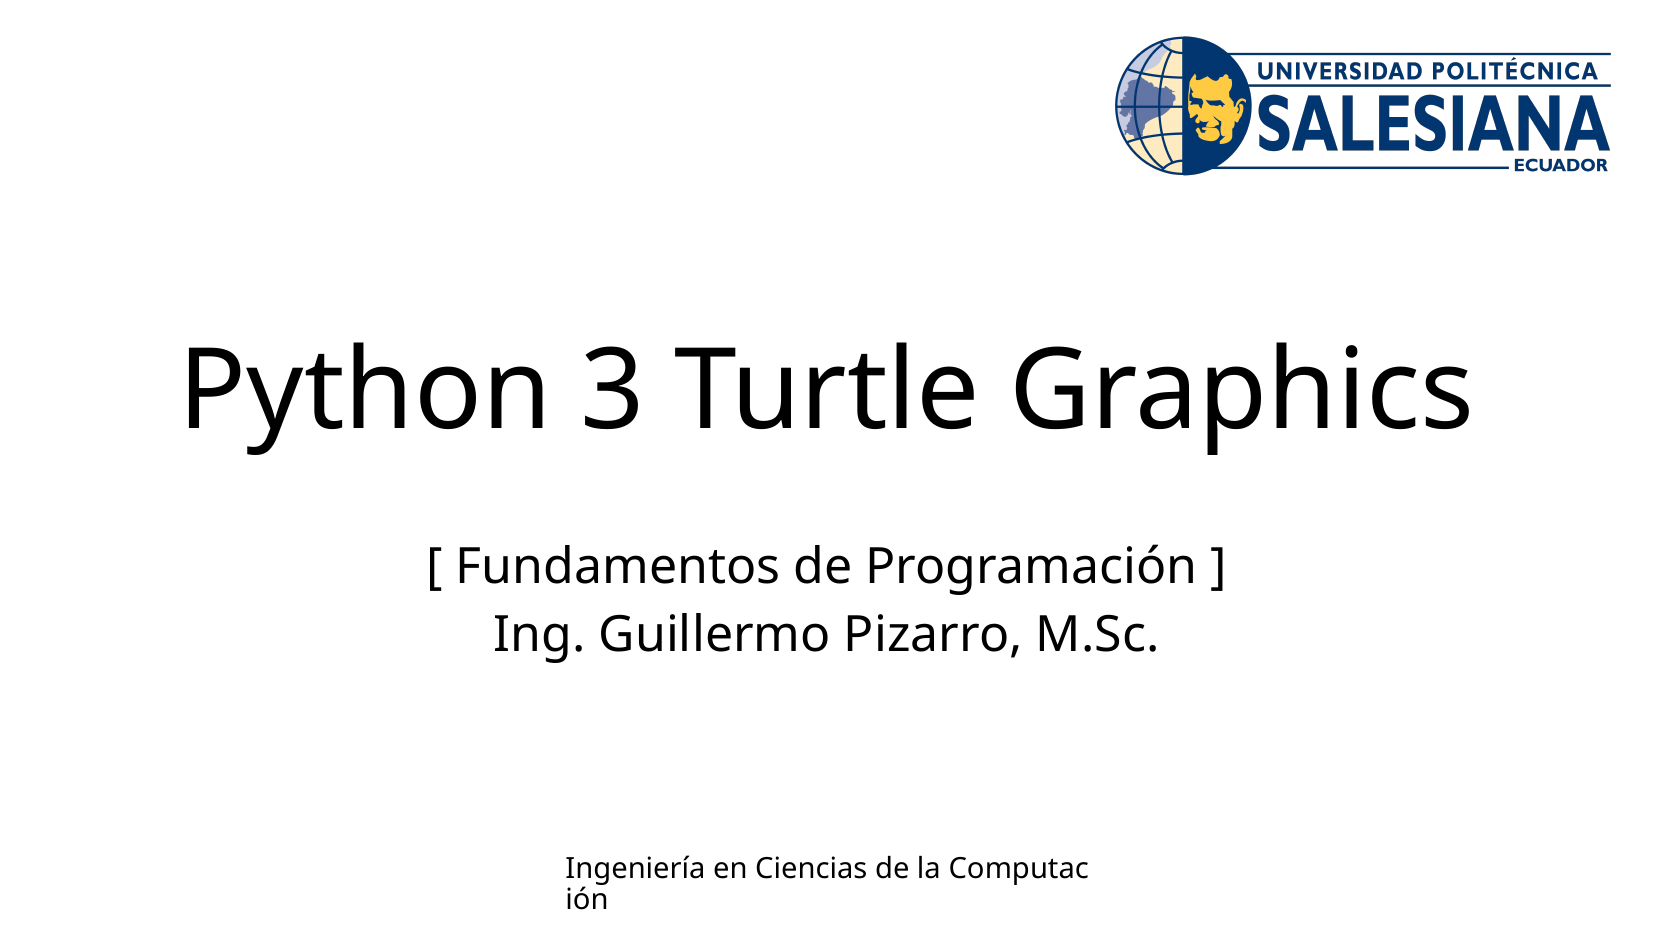

# Python 3 Turtle Graphics
[ Fundamentos de Programación ]
Ing. Guillermo Pizarro, M.Sc.
Ingeniería en Ciencias de la Computación